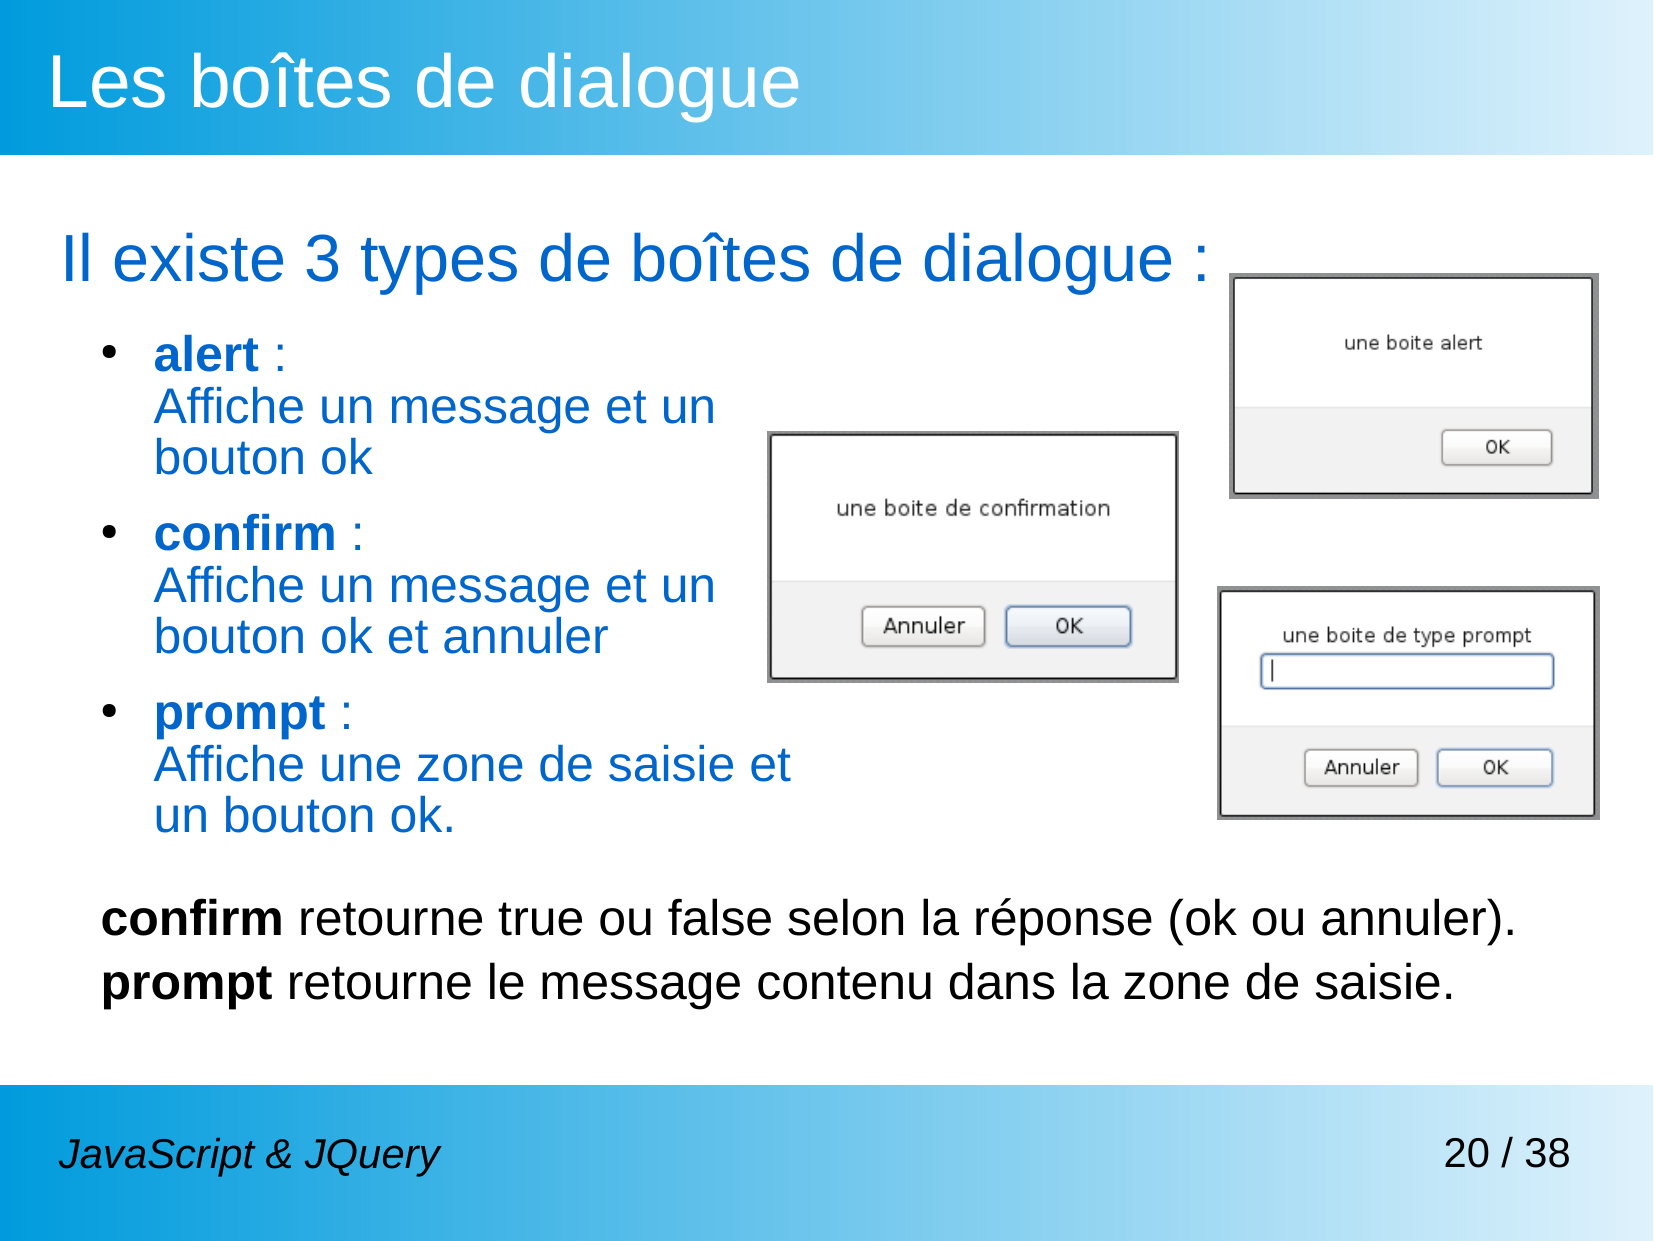

# Les boîtes de dialogue
Il existe 3 types de boîtes de dialogue :
alert :
Affiche un message et un bouton ok
confirm :
Affiche un message et un bouton ok et annuler
prompt :
Affiche une zone de saisie et un bouton ok.
confirm retourne true ou false selon la réponse (ok ou annuler).
prompt retourne le message contenu dans la zone de saisie.